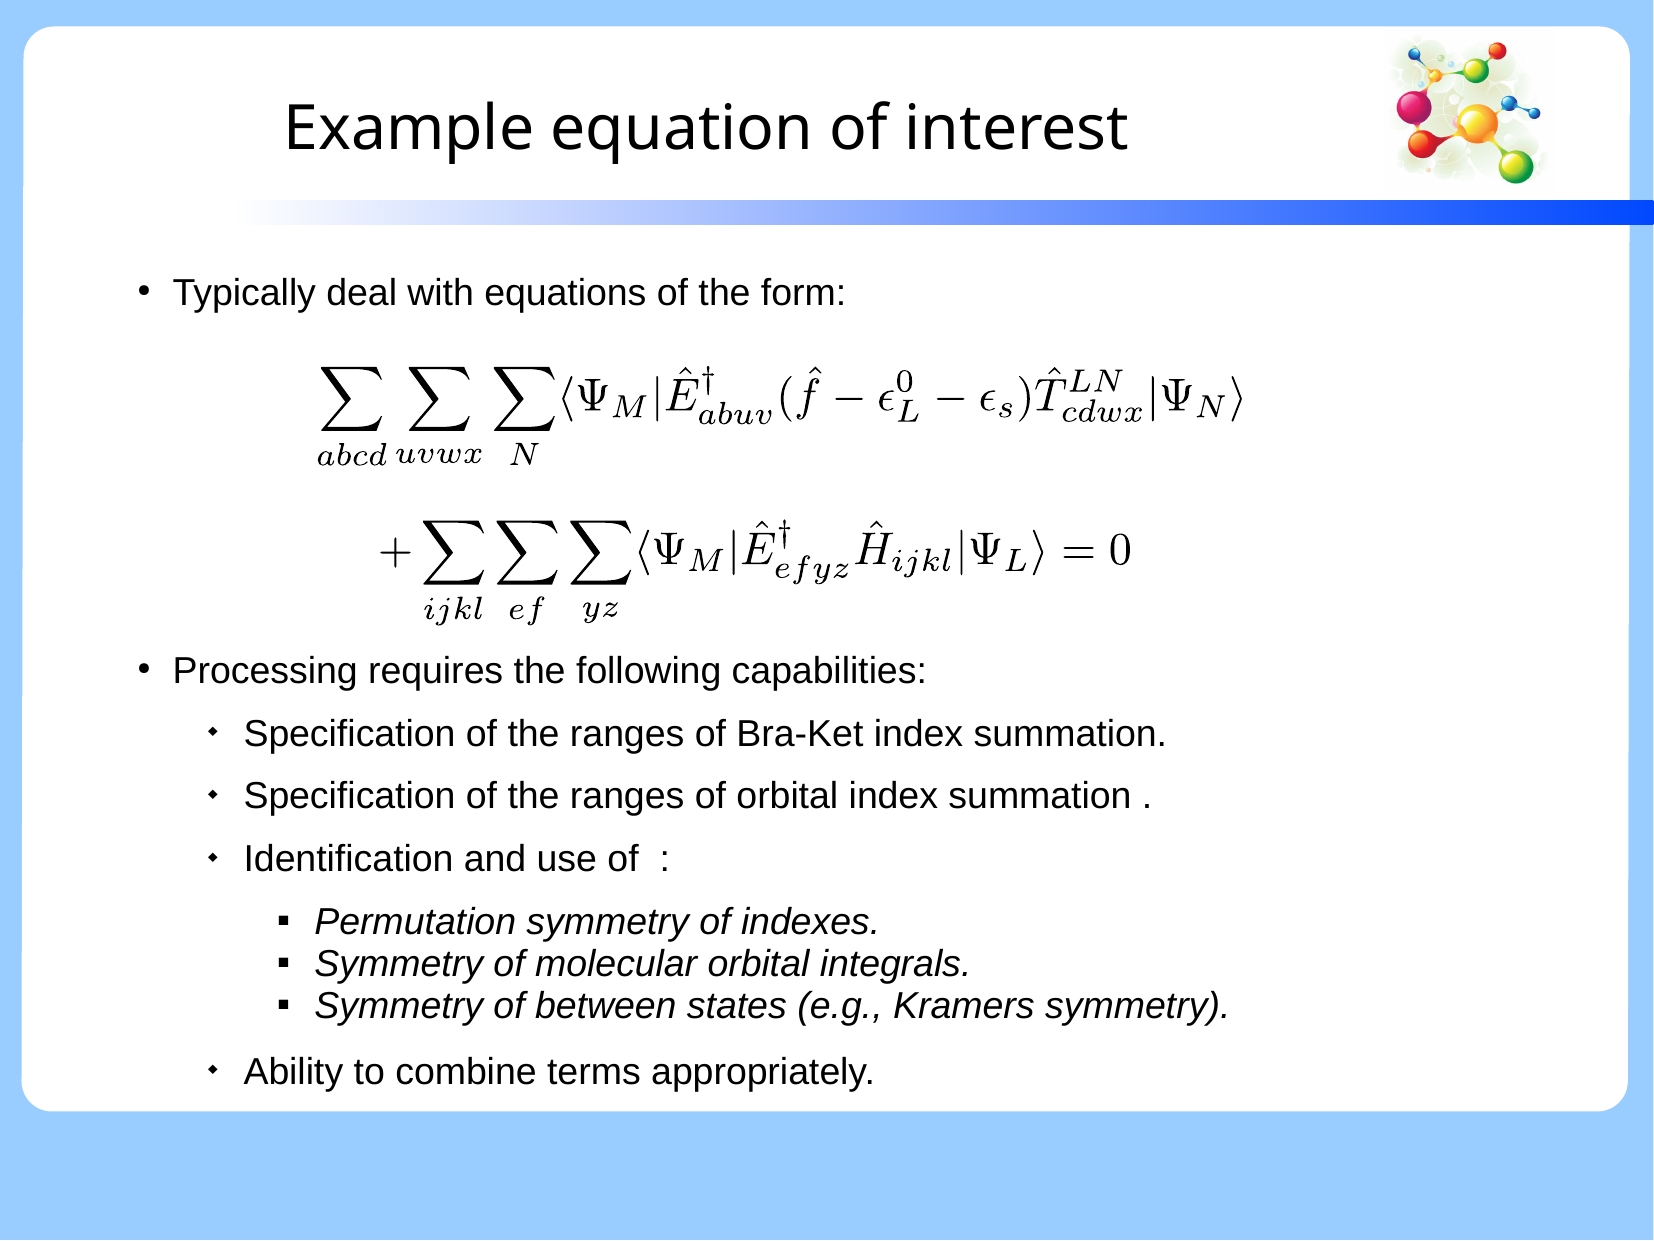

# Example equation of interest
Typically deal with equations of the form:
Processing requires the following capabilities:
Specification of the ranges of Bra-Ket index summation.
Specification of the ranges of orbital index summation .
Identification and use of :
Permutation symmetry of indexes.
Symmetry of molecular orbital integrals.
Symmetry of between states (e.g., Kramers symmetry).
Ability to combine terms appropriately.